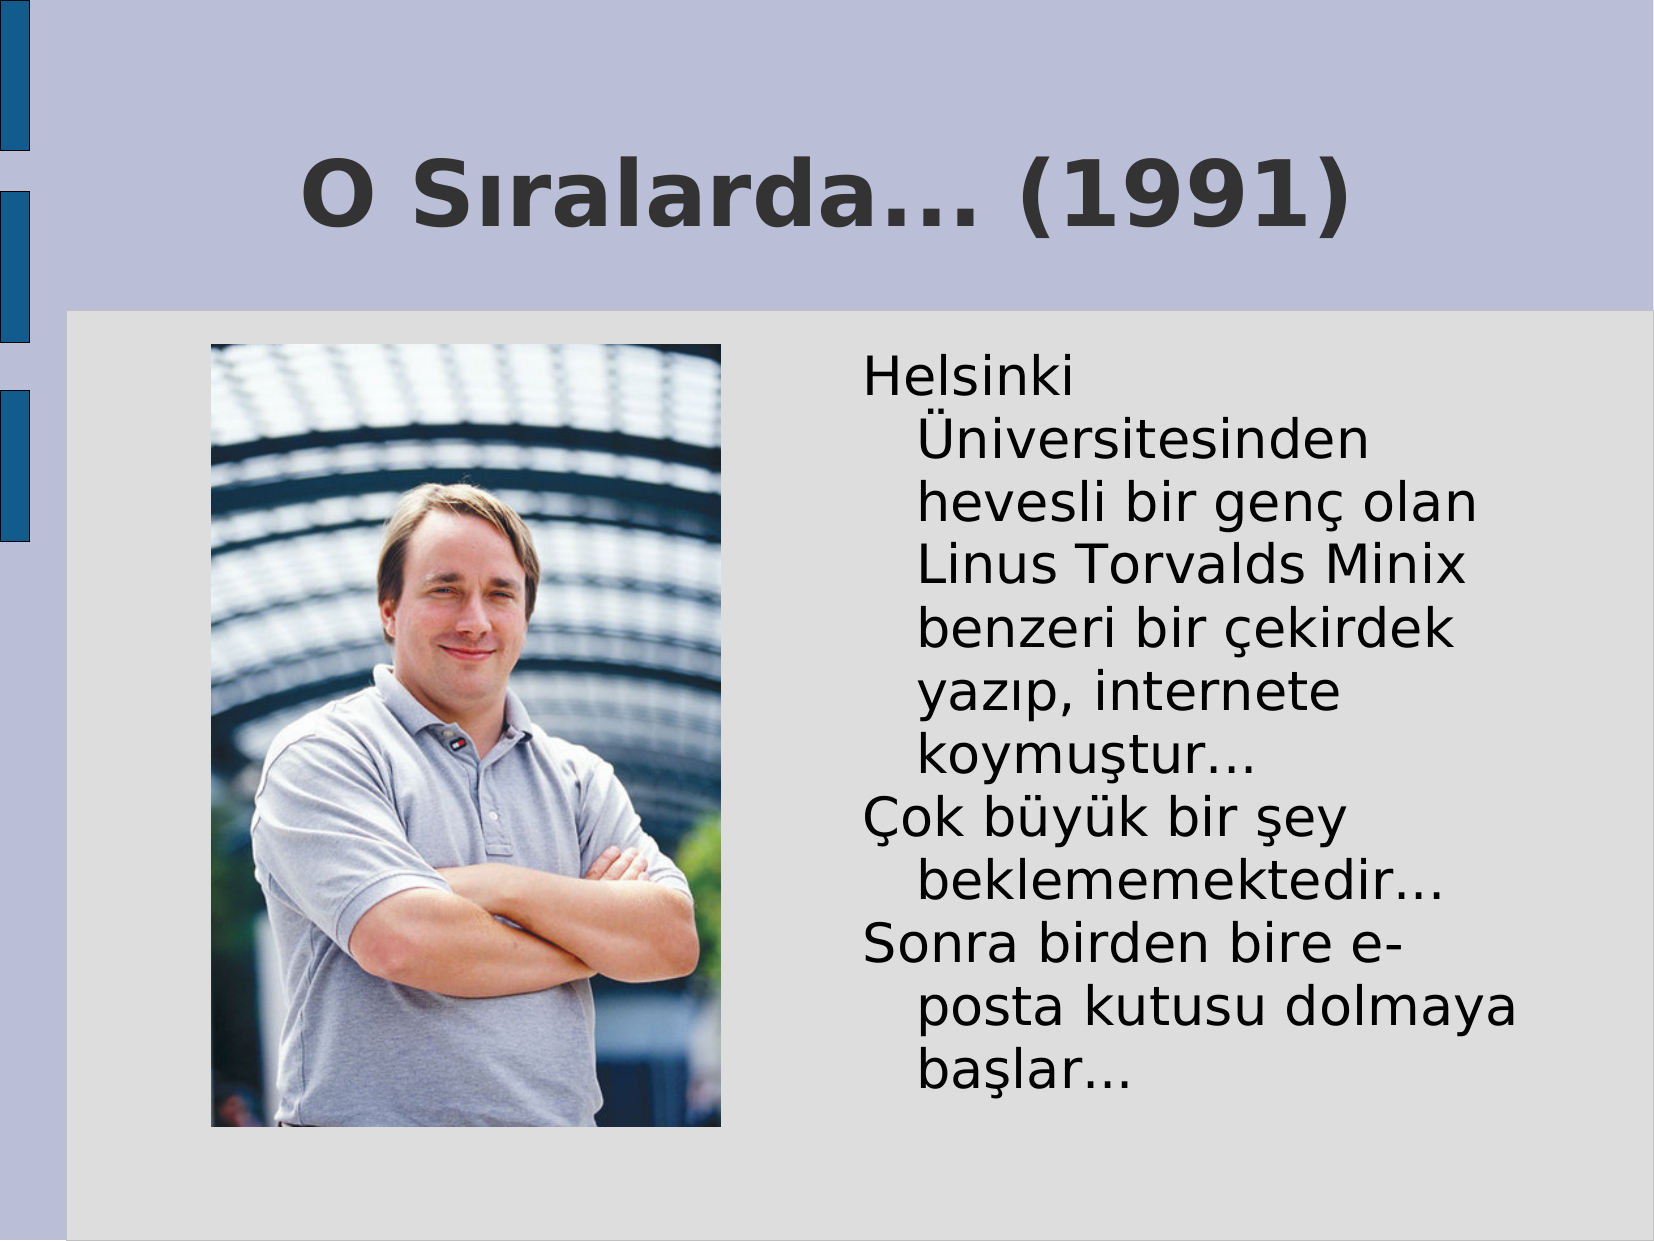

# O Sıralarda... (1991)
Helsinki Üniversitesinden hevesli bir genç olan Linus Torvalds Minix benzeri bir çekirdek yazıp, internete koymuştur...
Çok büyük bir şey beklememektedir...
Sonra birden bire e-posta kutusu dolmaya başlar...